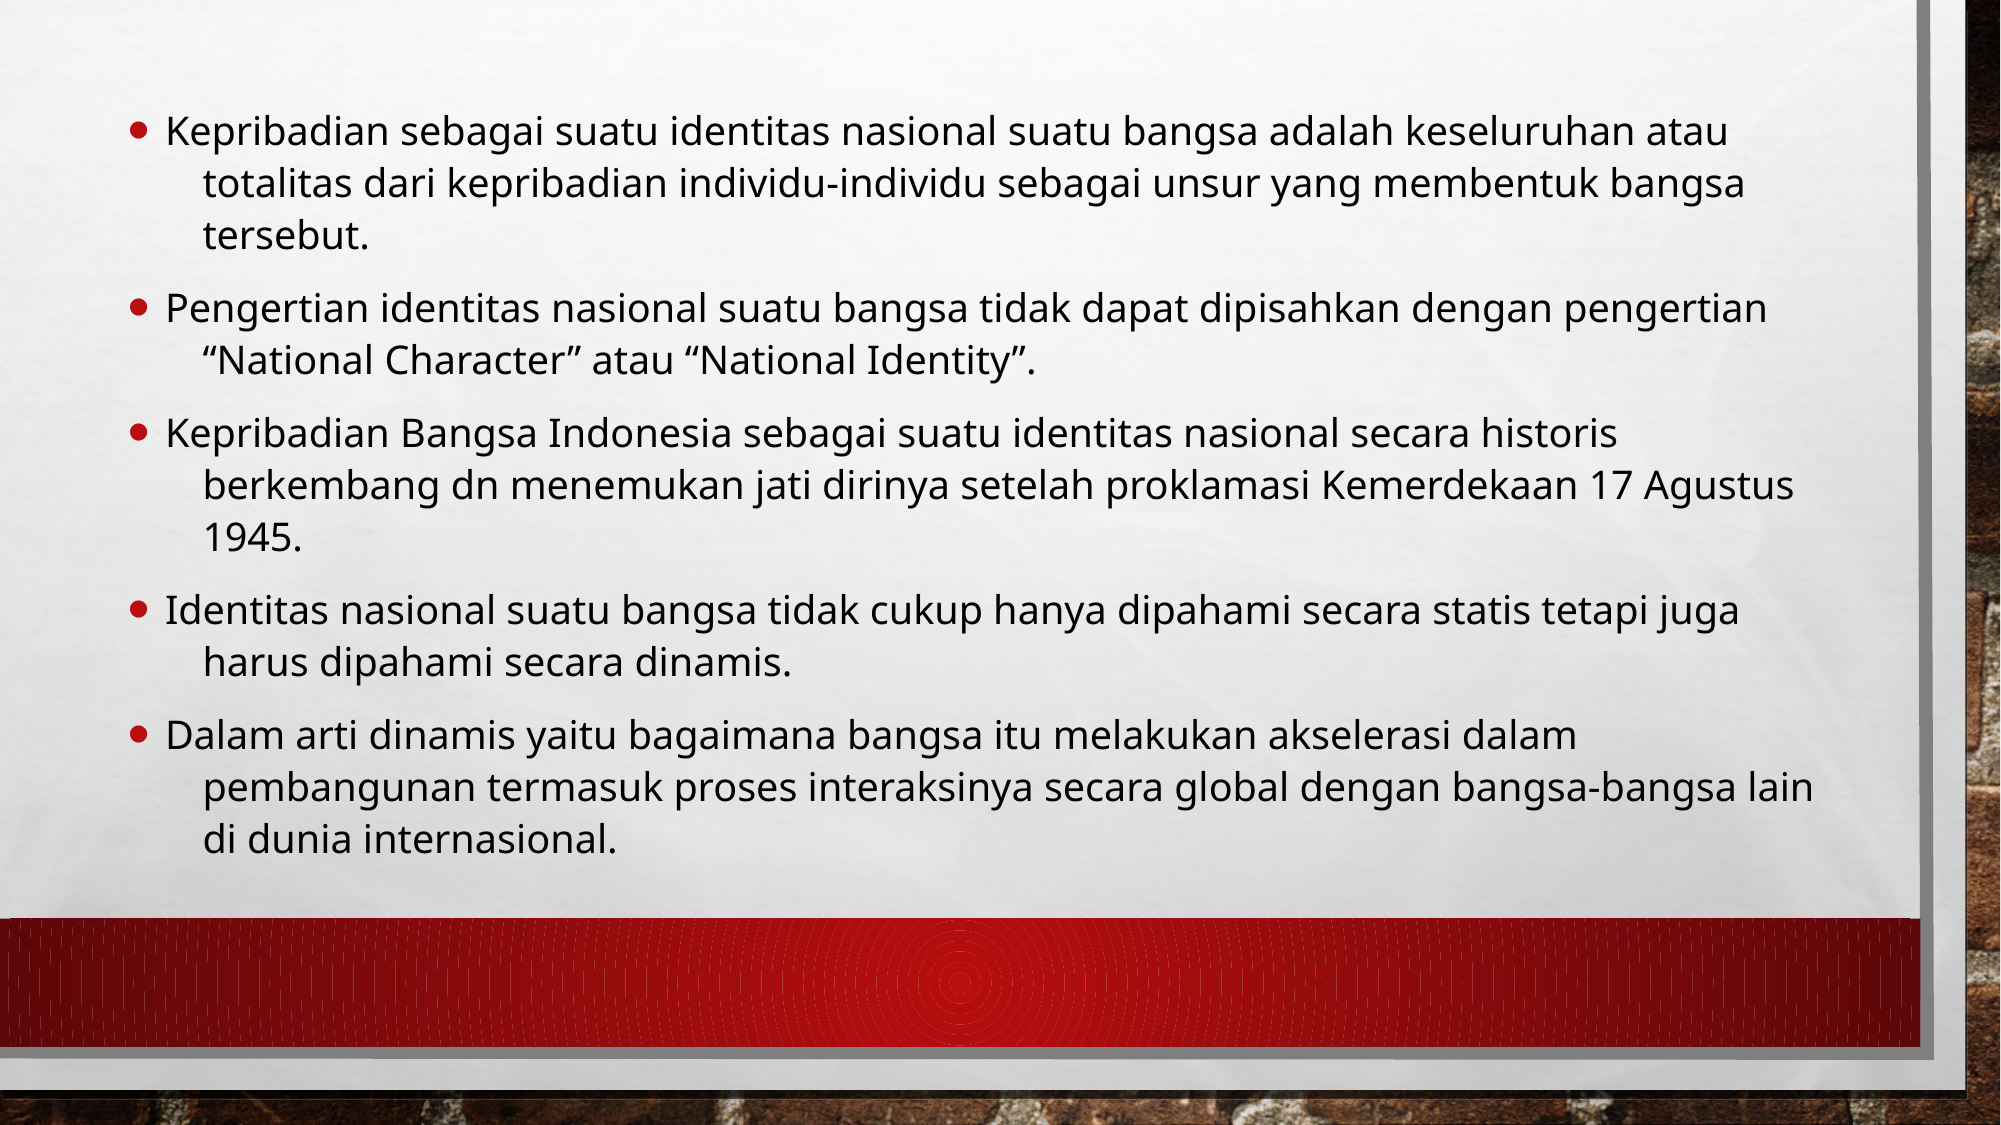

# Kepribadian sebagai suatu identitas nasional suatu bangsa adalah keseluruhan atau totalitas dari kepribadian individu-individu sebagai unsur yang membentuk bangsa tersebut.
Pengertian identitas nasional suatu bangsa tidak dapat dipisahkan dengan pengertian “National Character” atau “National Identity”.
Kepribadian Bangsa Indonesia sebagai suatu identitas nasional secara historis berkembang dn menemukan jati dirinya setelah proklamasi Kemerdekaan 17 Agustus 1945.
Identitas nasional suatu bangsa tidak cukup hanya dipahami secara statis tetapi juga harus dipahami secara dinamis.
Dalam arti dinamis yaitu bagaimana bangsa itu melakukan akselerasi dalam pembangunan termasuk proses interaksinya secara global dengan bangsa-bangsa lain di dunia internasional.